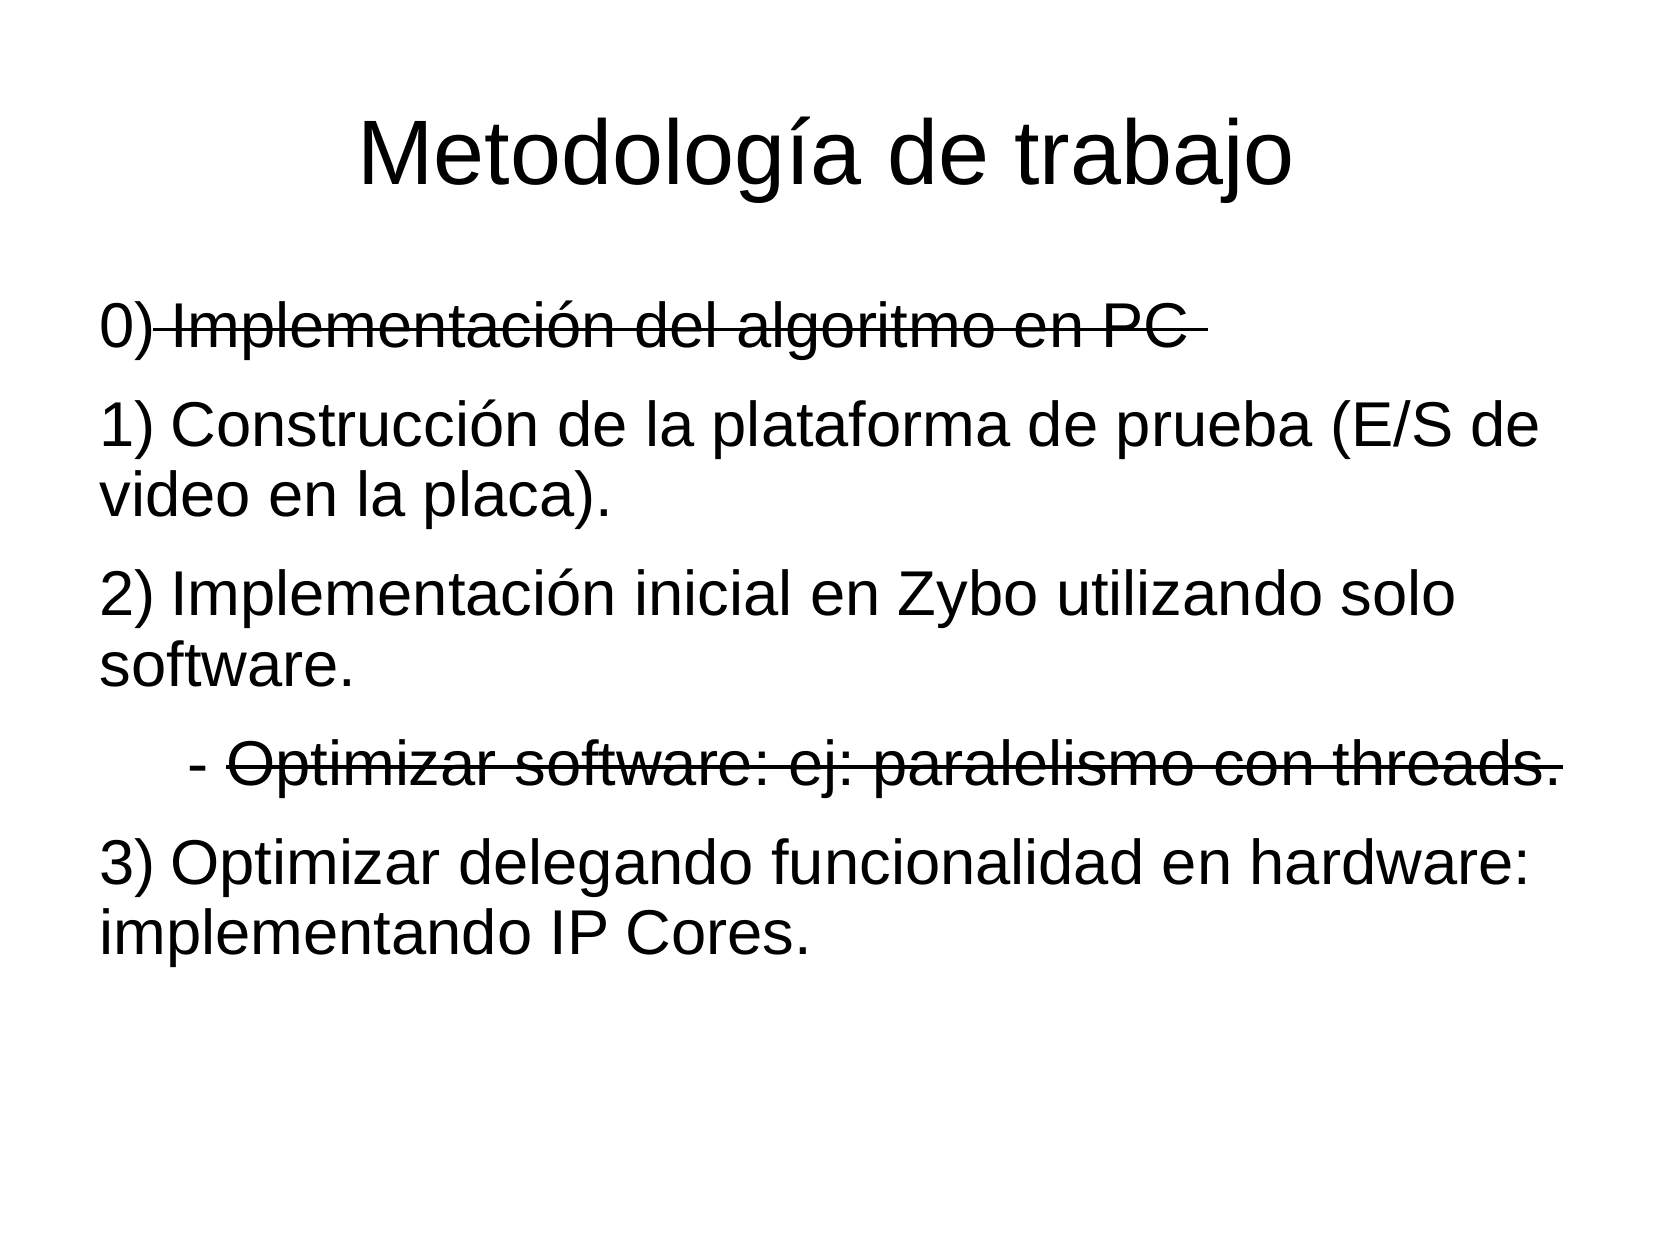

# Metodología de trabajo
 Implementación del algoritmo en PC
 Construcción de la plataforma de prueba (E/S de video en la placa).
 Implementación inicial en Zybo utilizando solo software.
 - Optimizar software: ej: paralelismo con threads.
 Optimizar delegando funcionalidad en hardware: implementando IP Cores.